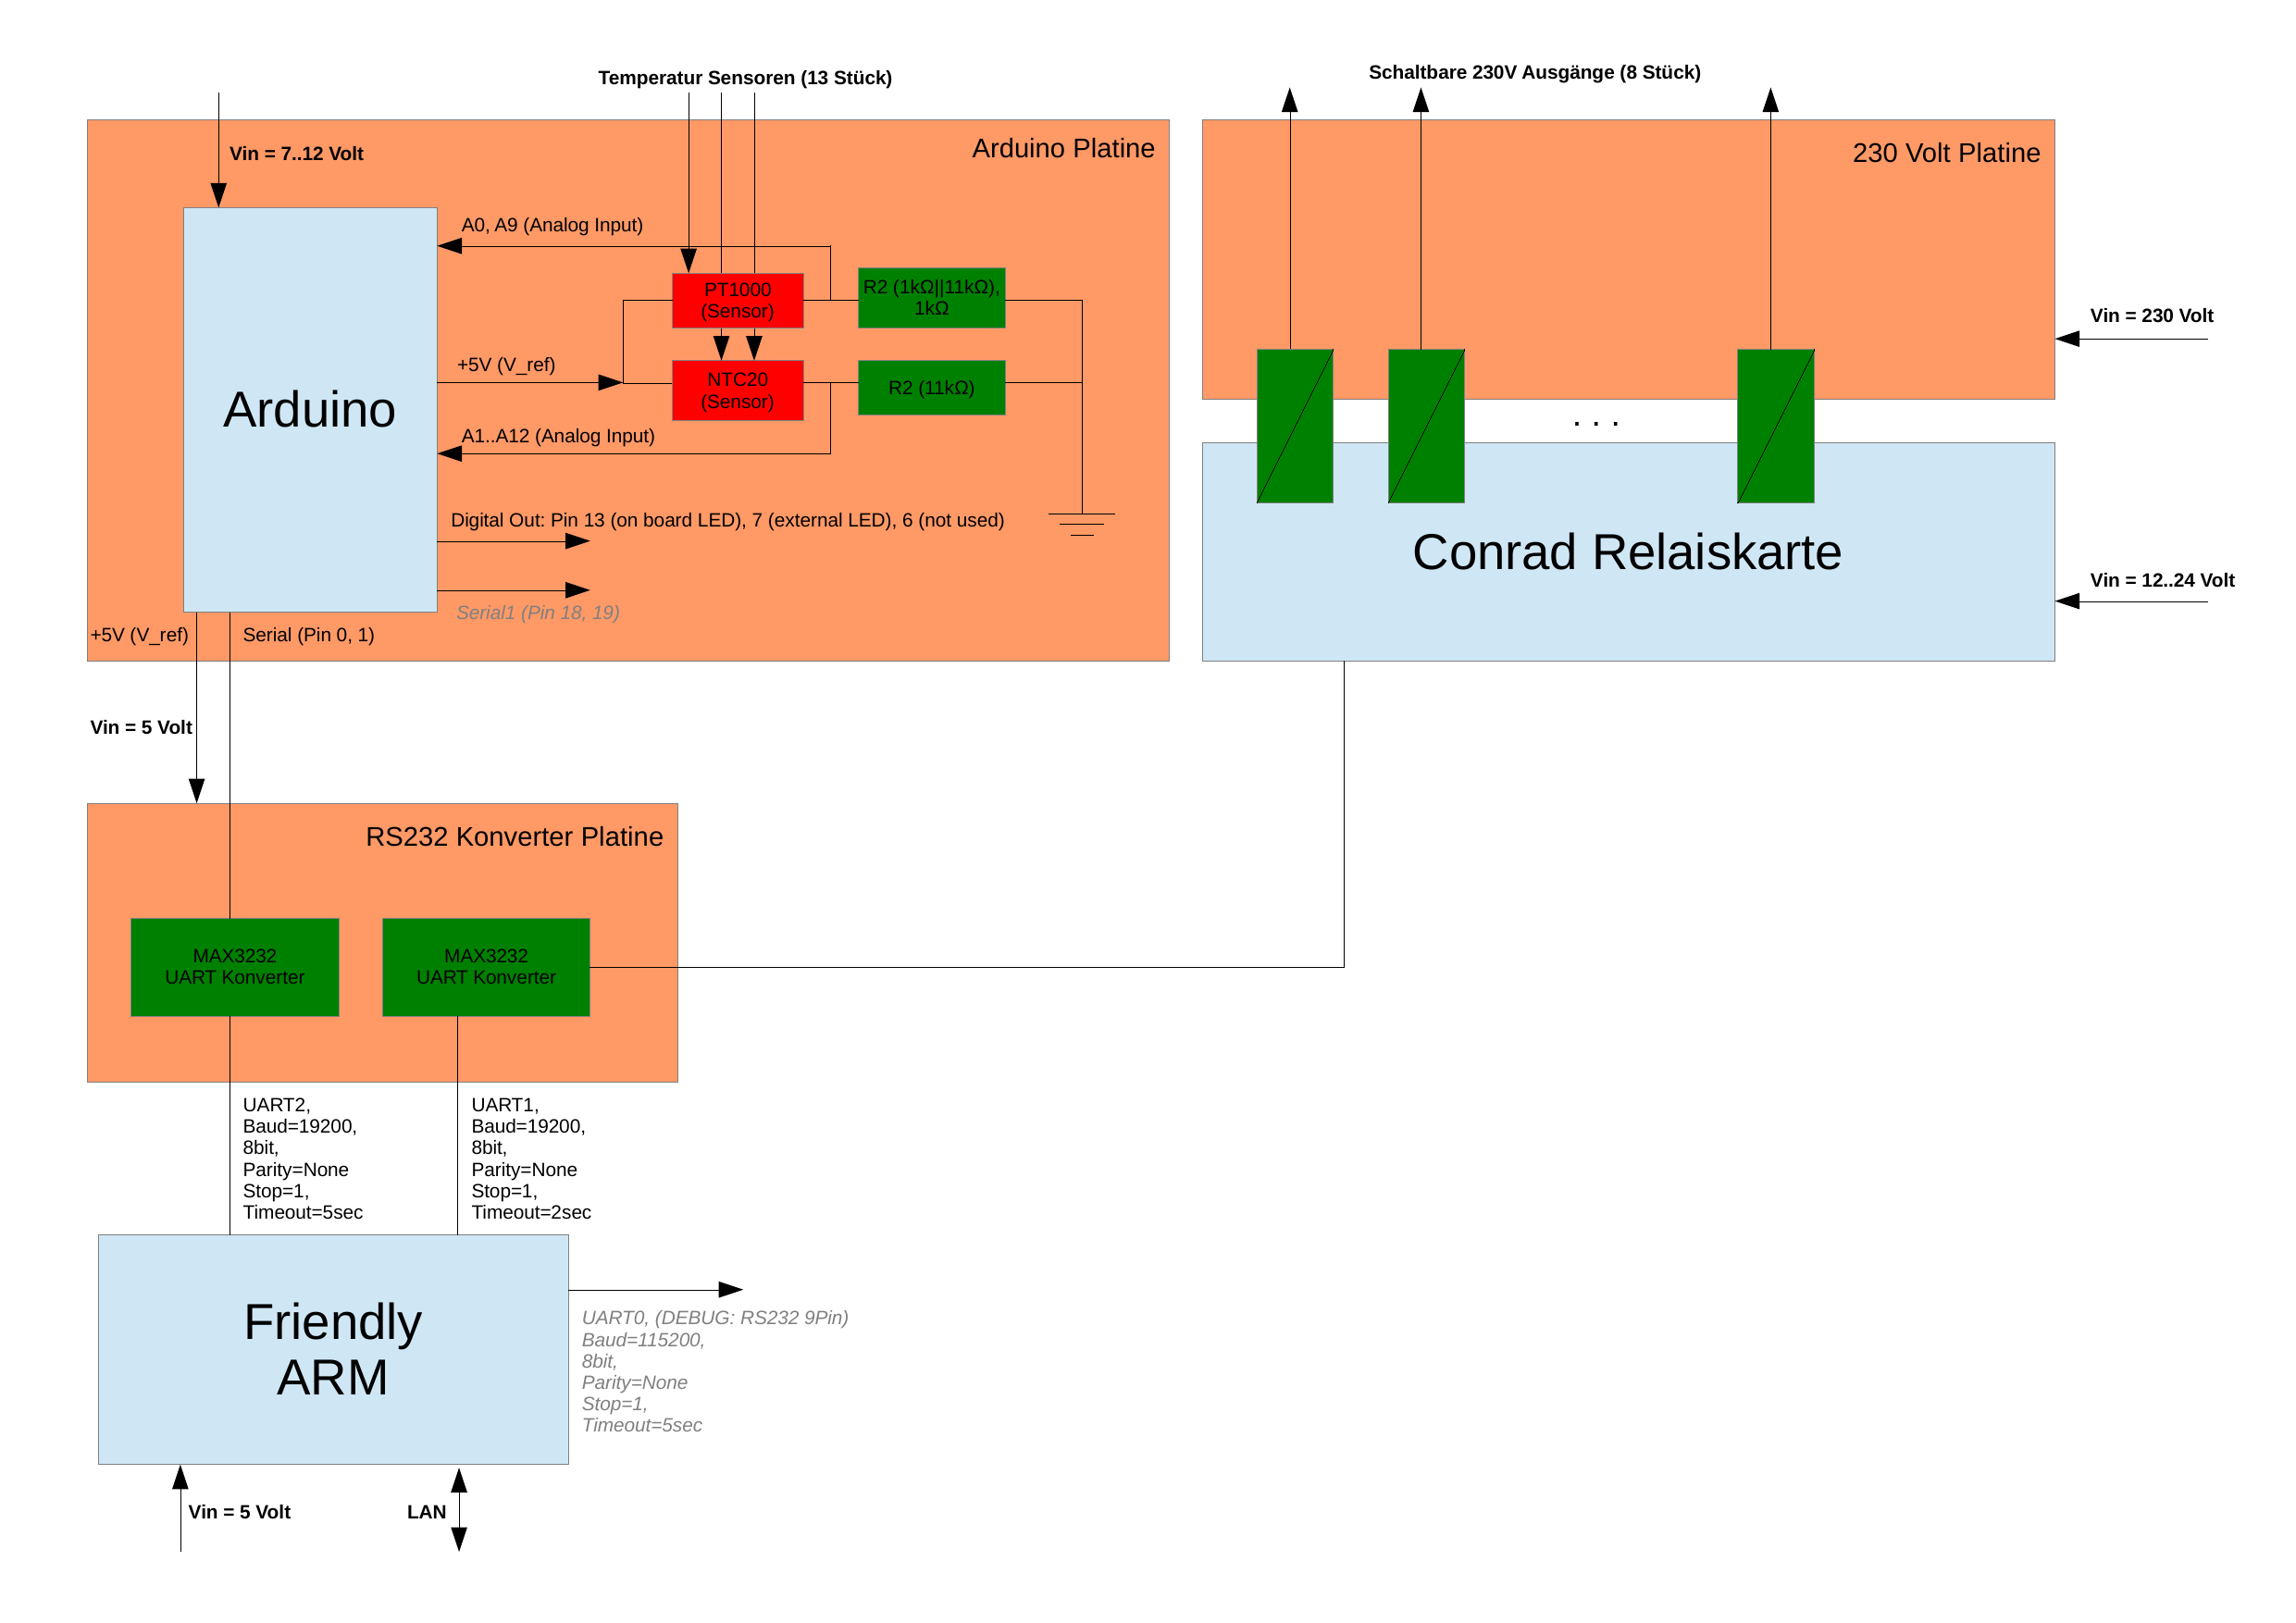

Schaltbare 230V Ausgänge (8 Stück)
Temperatur Sensoren (13 Stück)
Arduino Platine
Vin = 7..12 Volt
Arduino
A0, A9 (Analog Input)
R2 (1kΩ||11kΩ),
1kΩ
PT1000
(Sensor)
+5V (V_ref)
NTC20
(Sensor)
R2 (11kΩ)
A1..A12 (Analog Input)
Digital Out: Pin 13 (on board LED), 7 (external LED), 6 (not used)
Serial1 (Pin 18, 19)
+5V (V_ref)
Serial (Pin 0, 1)
230 Volt Platine
Vin = 230 Volt
. . .
Conrad Relaiskarte
Vin = 12..24 Volt
Vin = 5 Volt
RS232 Konverter Platine
MAX3232
UART Konverter
MAX3232
UART Konverter
UART2,
Baud=19200,
8bit,
Parity=None
Stop=1,
Timeout=5sec
UART1,
Baud=19200,
8bit,
Parity=None
Stop=1,
Timeout=2sec
Friendly
ARM
UART0, (DEBUG: RS232 9Pin)
Baud=115200,
8bit,
Parity=None
Stop=1,
Timeout=5sec
Vin = 5 Volt
LAN